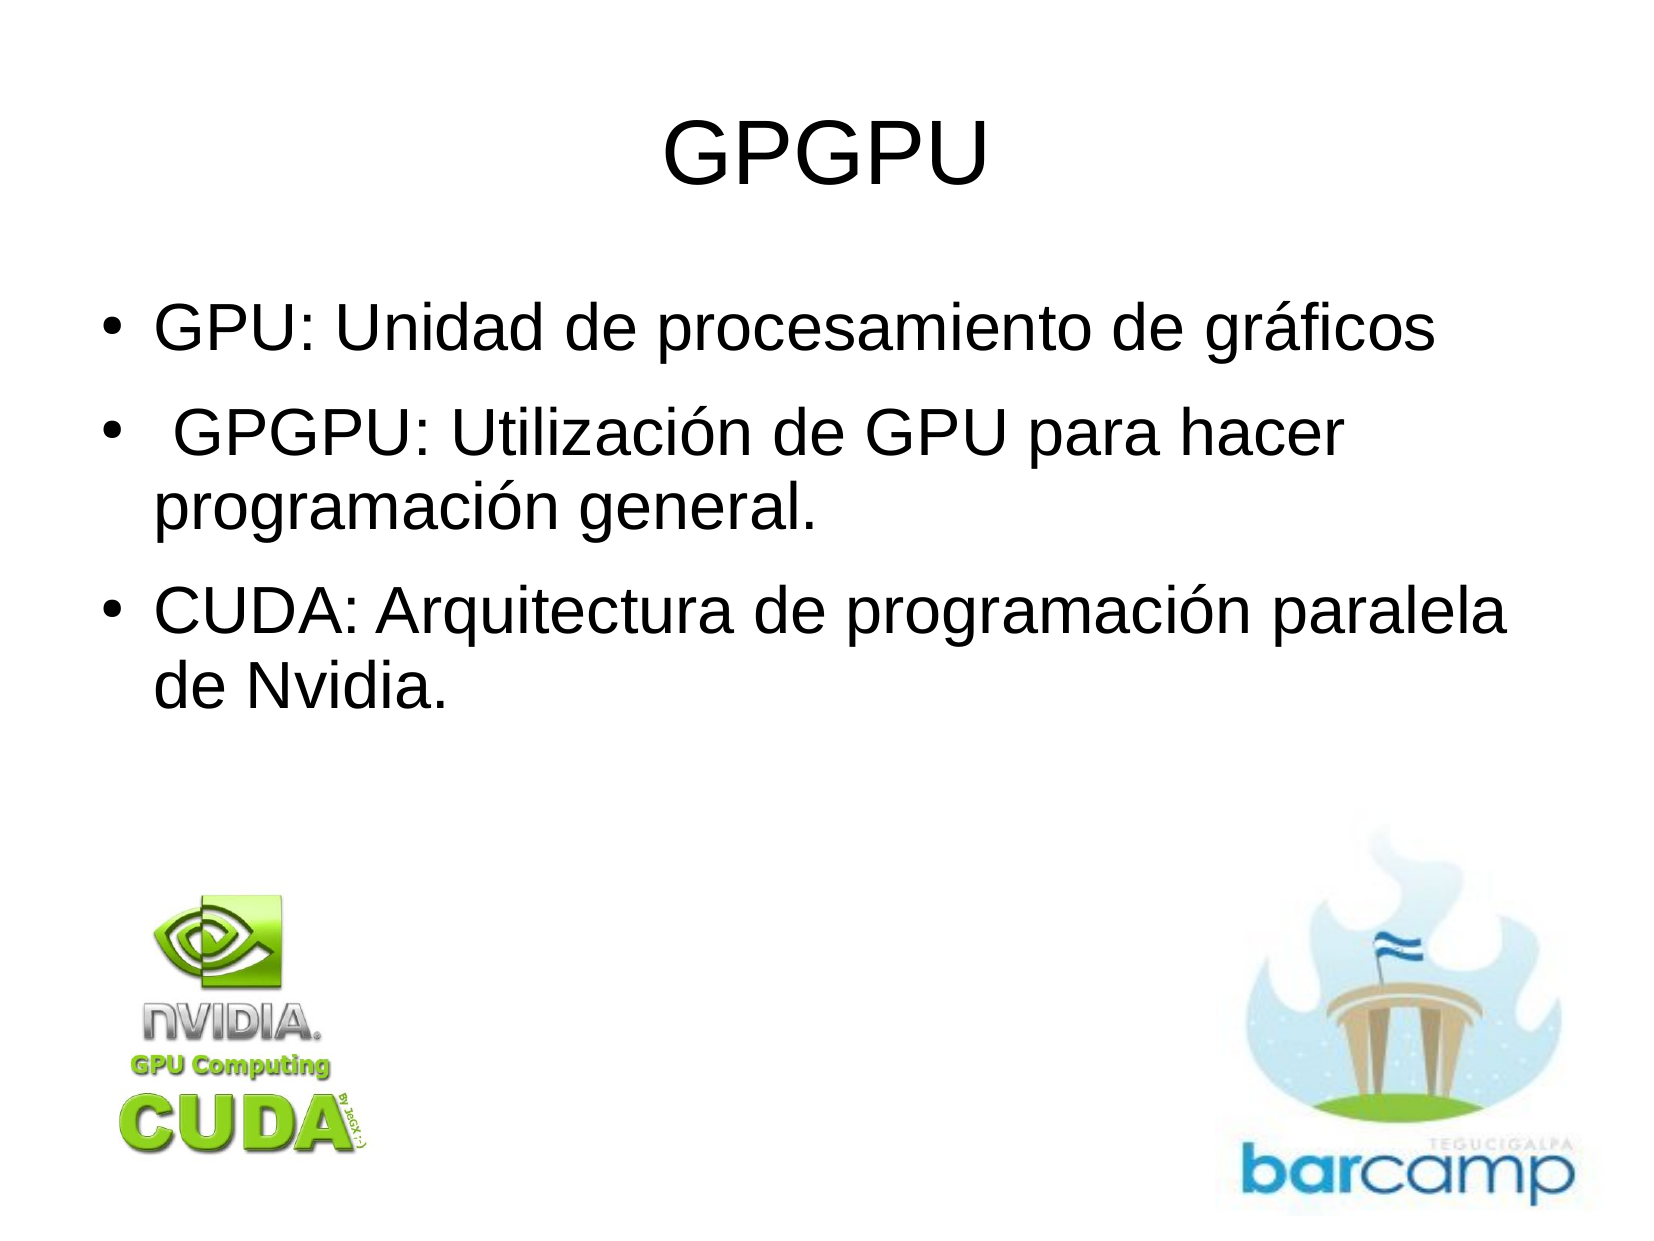

# GPGPU
GPU: Unidad de procesamiento de gráficos
 GPGPU: Utilización de GPU para hacer programación general.
CUDA: Arquitectura de programación paralela de Nvidia.